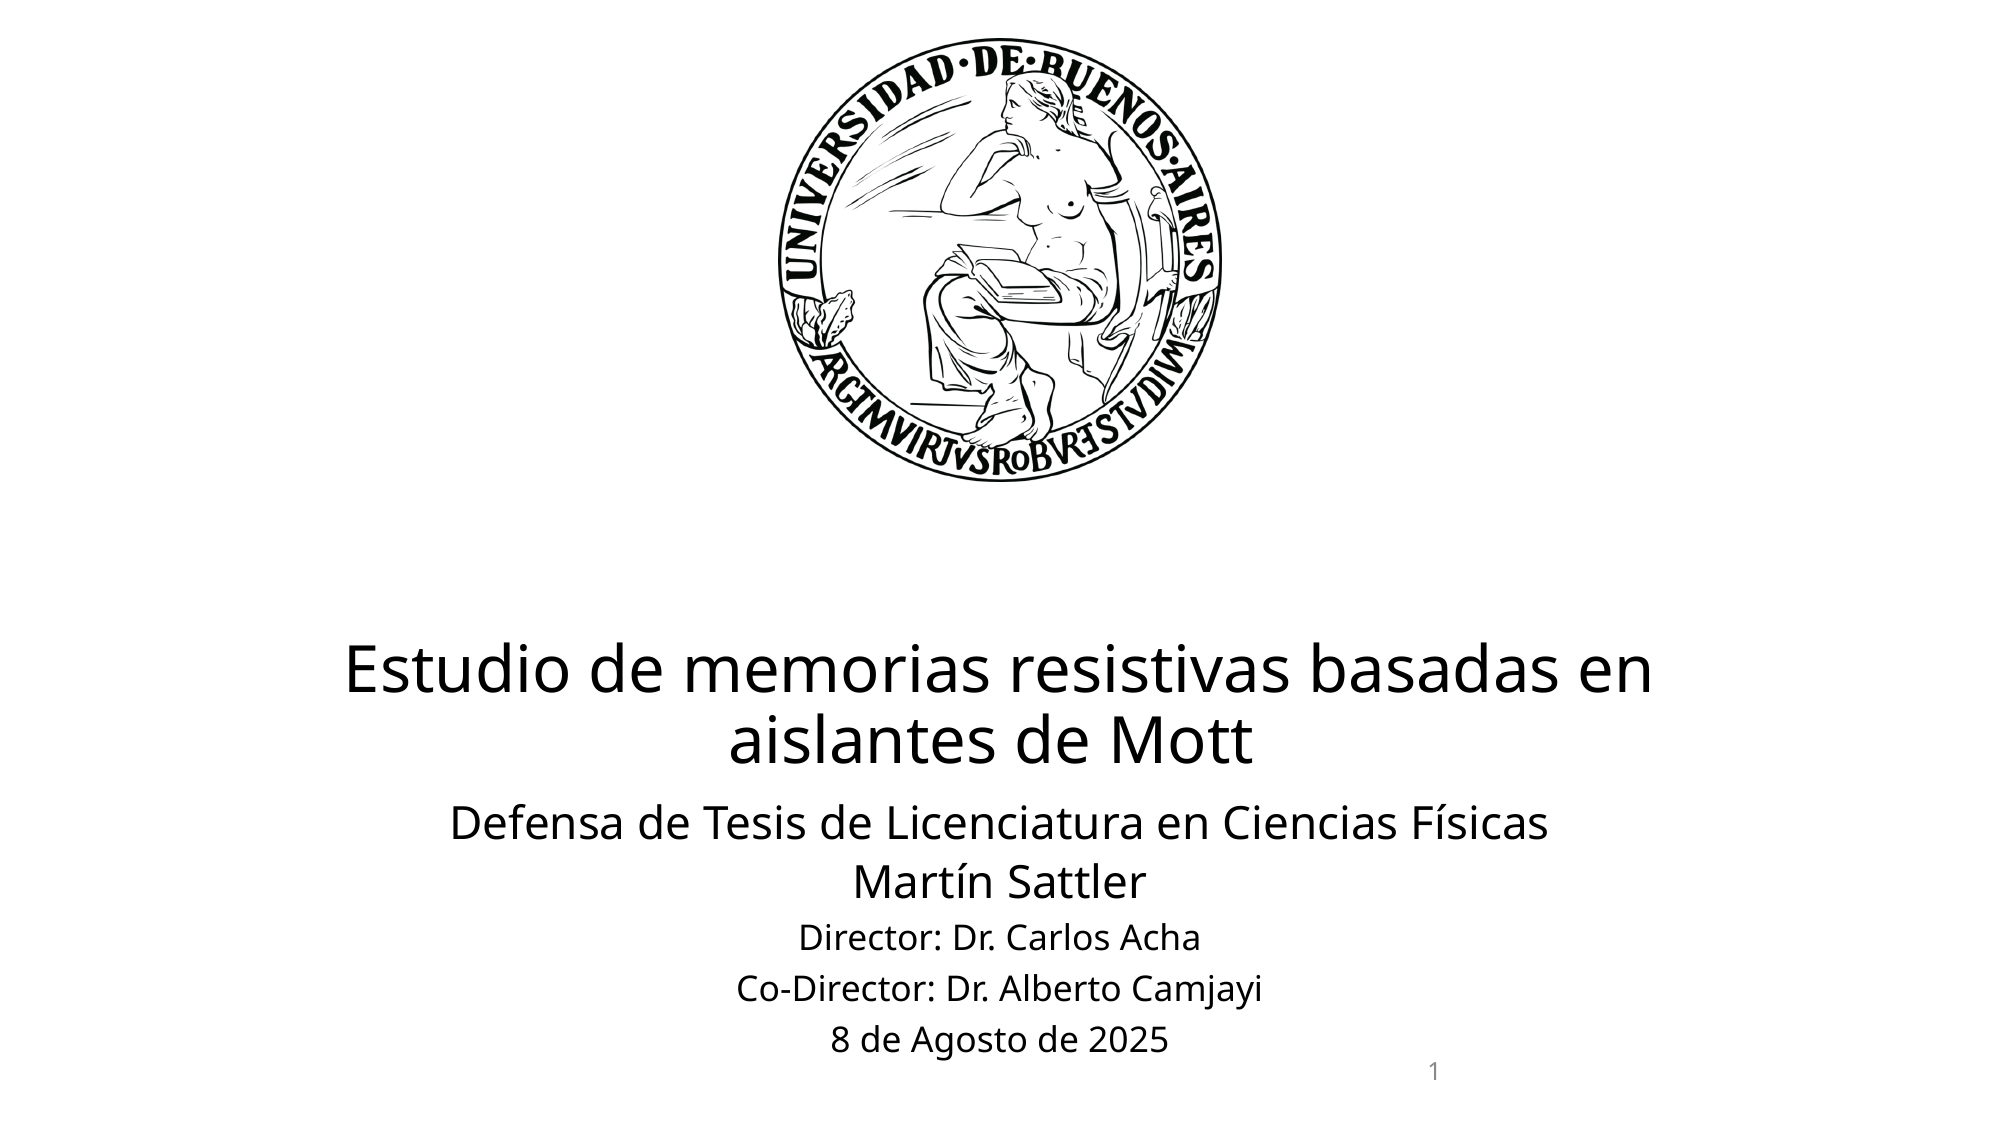

# Estudio de memorias resistivas basadas en aislantes de Mott
Defensa de Tesis de Licenciatura en Ciencias Físicas
Martín Sattler
Director: Dr. Carlos Acha
Co-Director: Dr. Alberto Camjayi
8 de Agosto de 2025
1